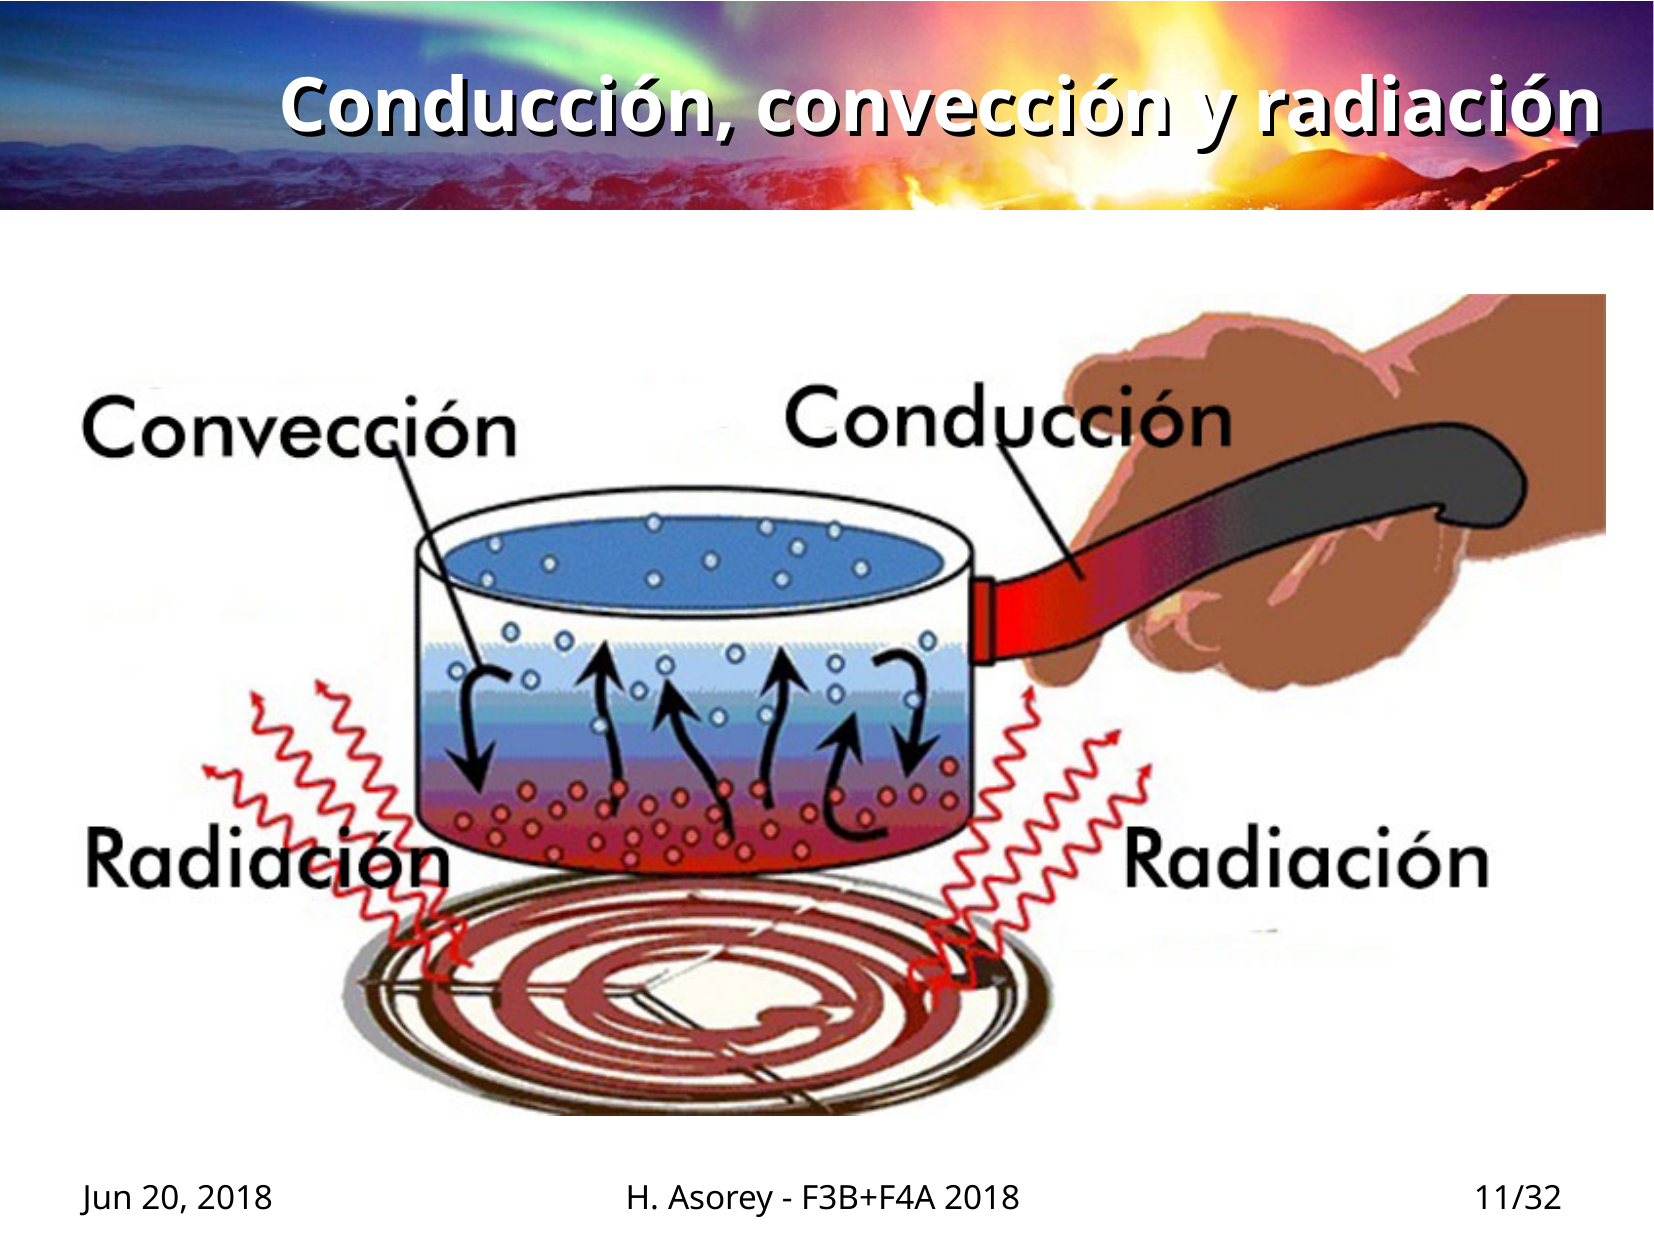

# Conducción, convección y radiación
Jun 20, 2018
H. Asorey - F3B+F4A 2018
11